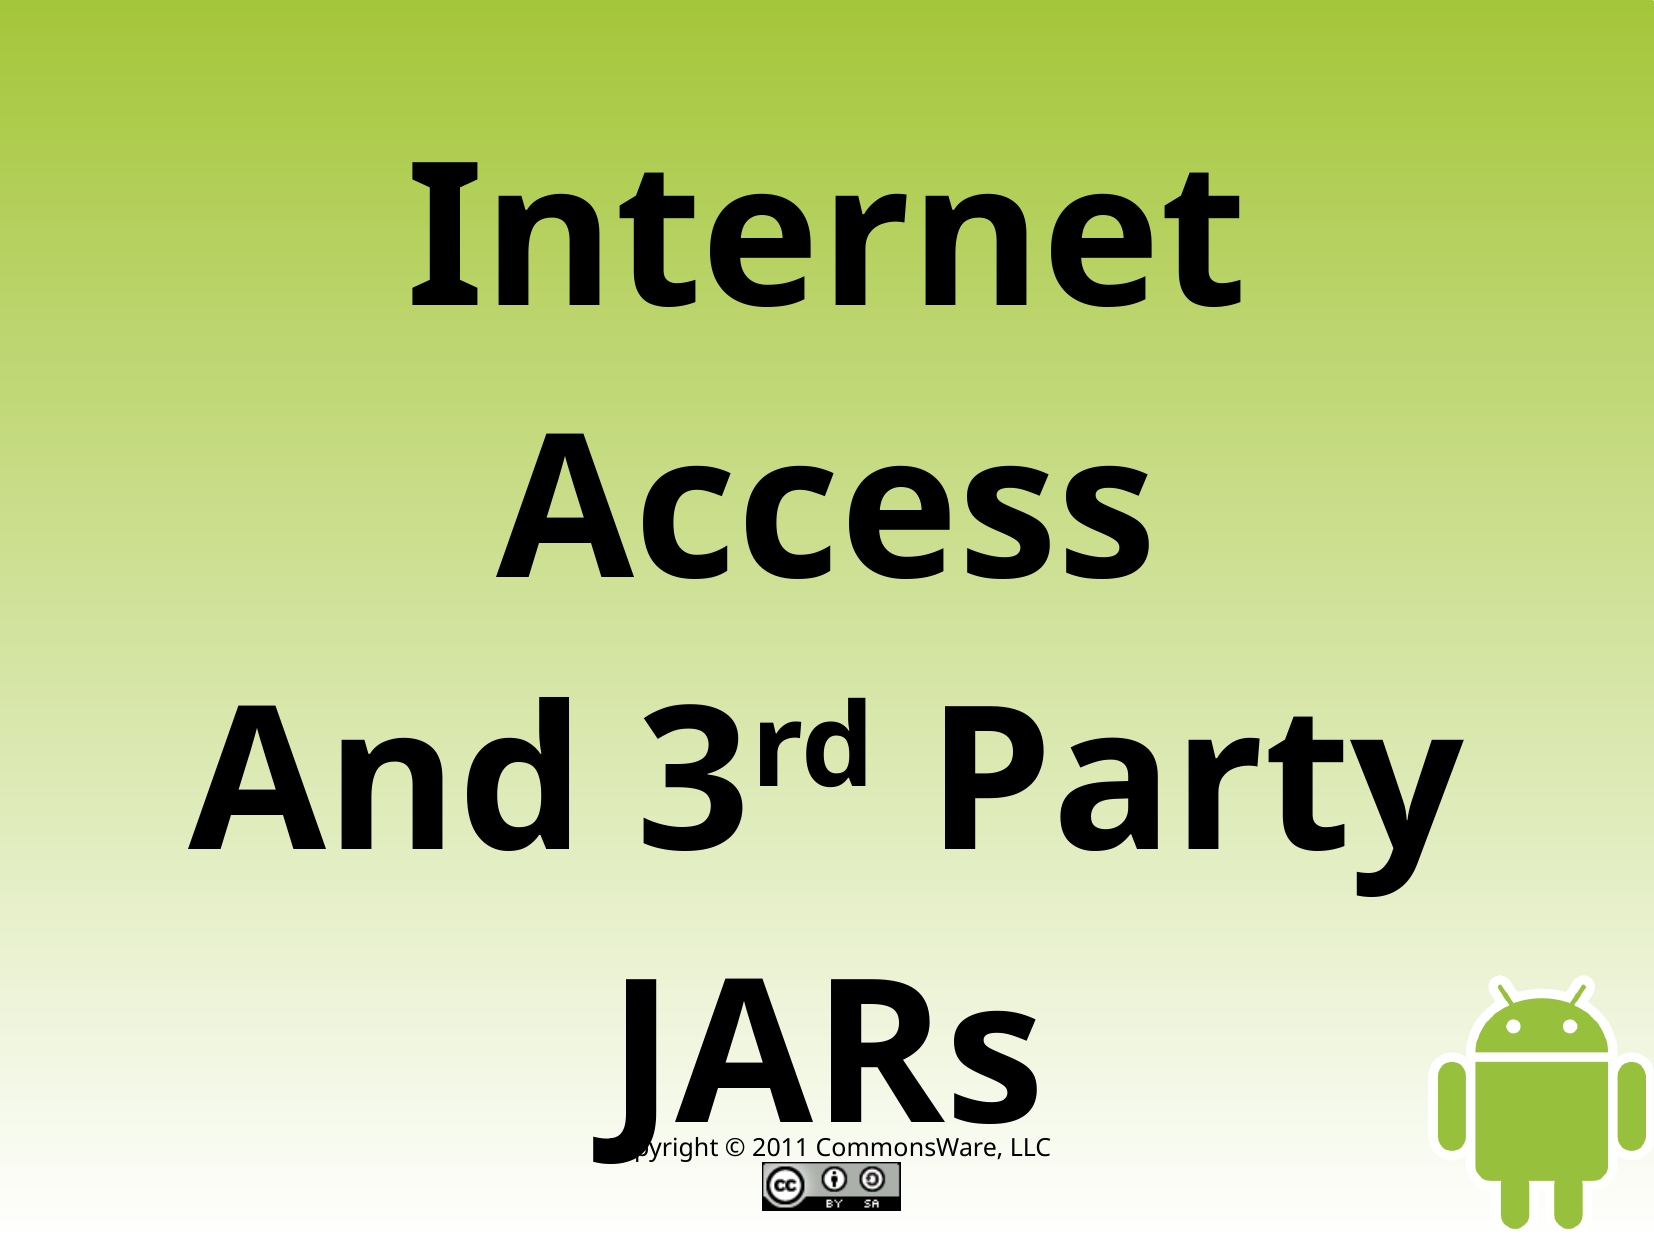

# Internet Access
And 3rd Party JARs